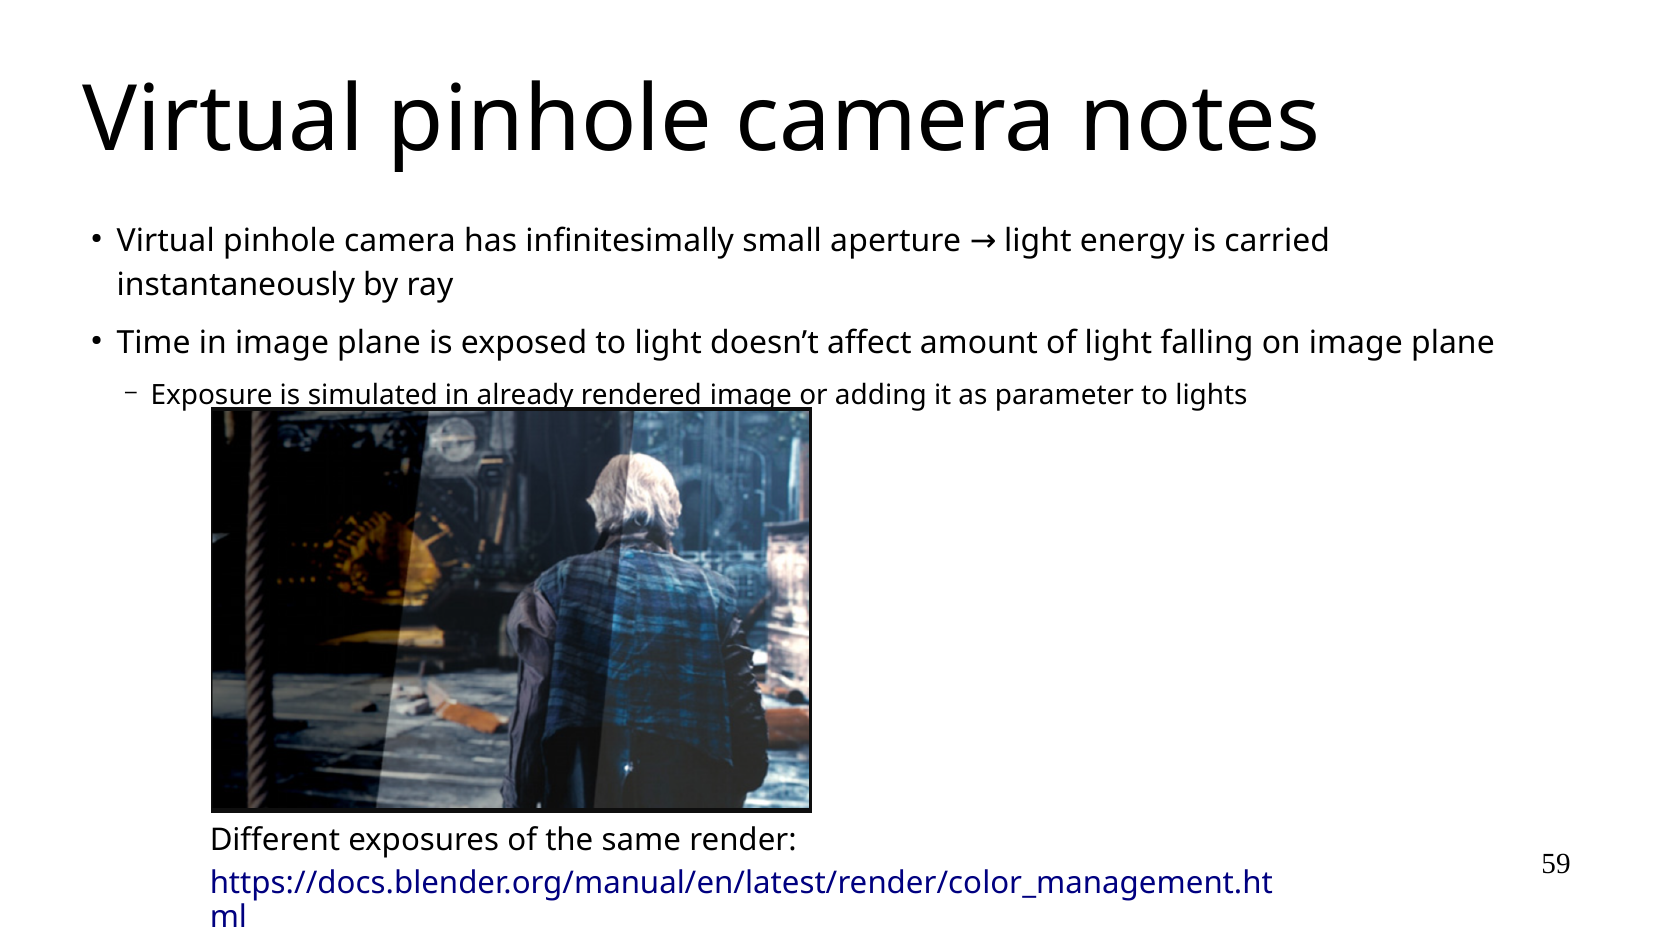

# Virtual pinhole camera notes
Virtual pinhole camera has infinitesimally small aperture → light energy is carried instantaneously by ray
Time in image plane is exposed to light doesn’t affect amount of light falling on image plane
Exposure is simulated in already rendered image or adding it as parameter to lights
Different exposures of the same render: https://docs.blender.org/manual/en/latest/render/color_management.html
59